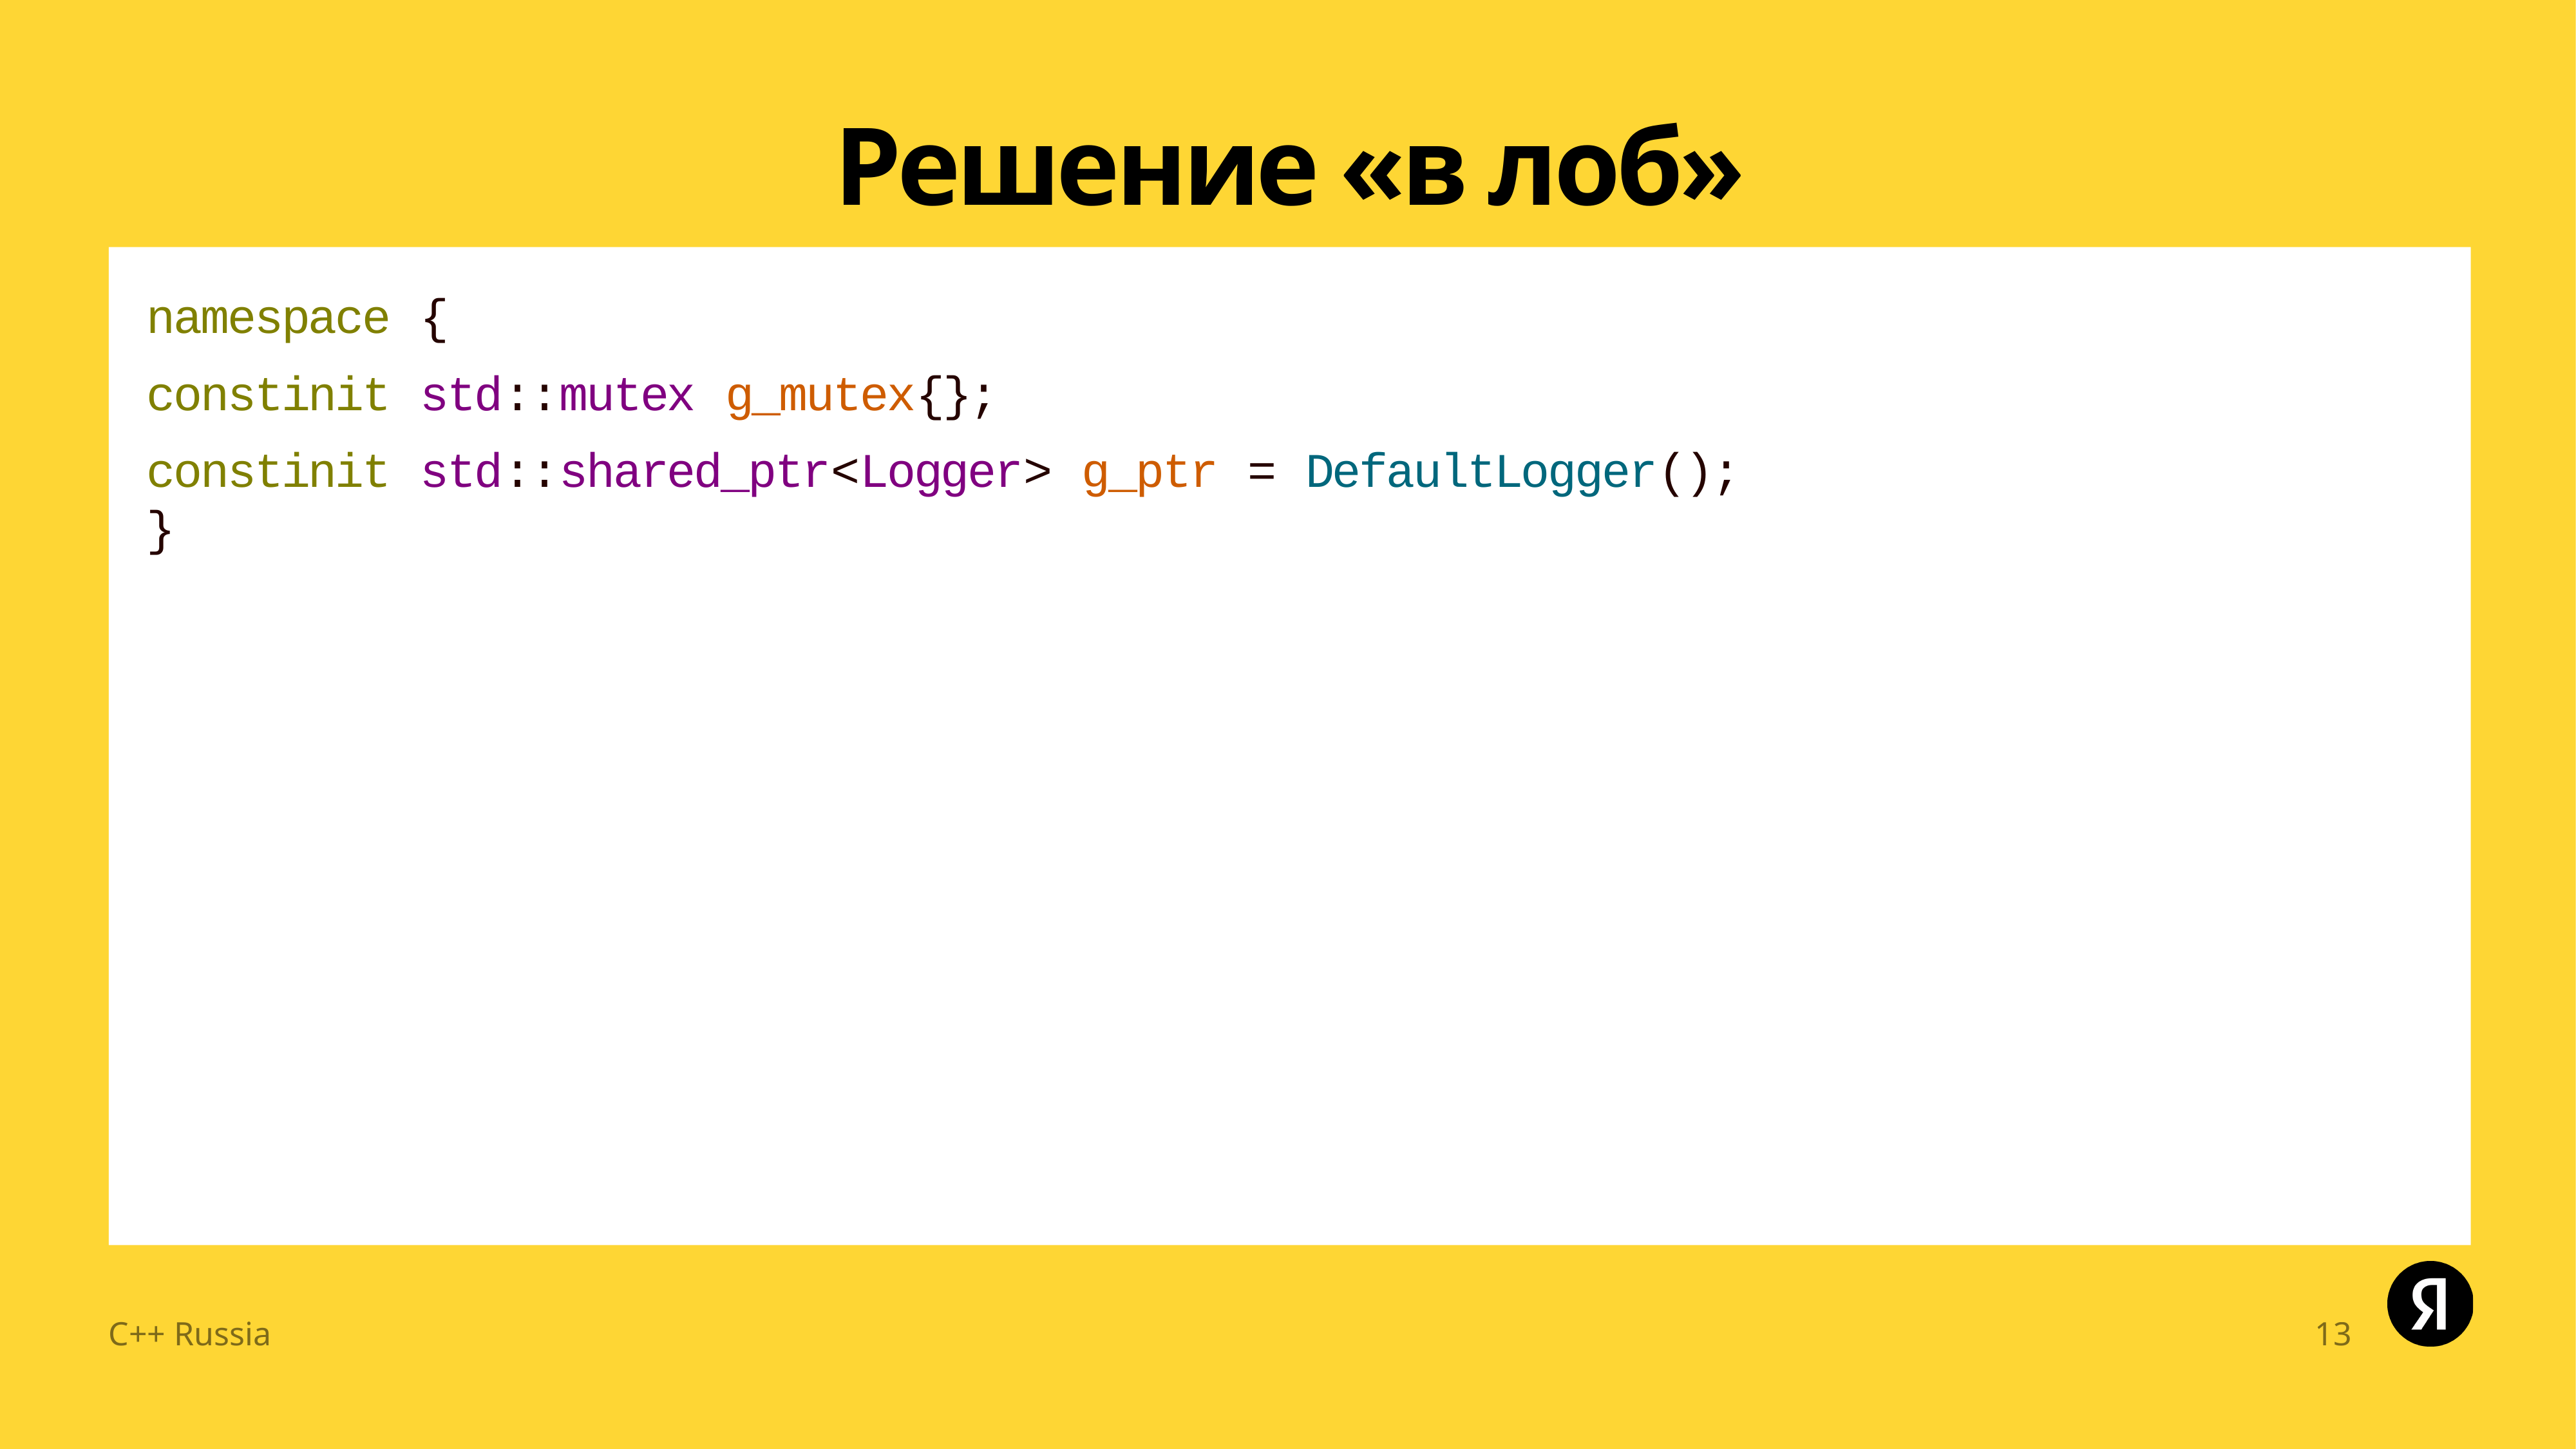

Решение «в лоб»
# namespace {
constinit std::mutex g_mutex{};
constinit std::shared_ptr<Logger> g_ptr = DefaultLogger();
}
C++ Russia
13